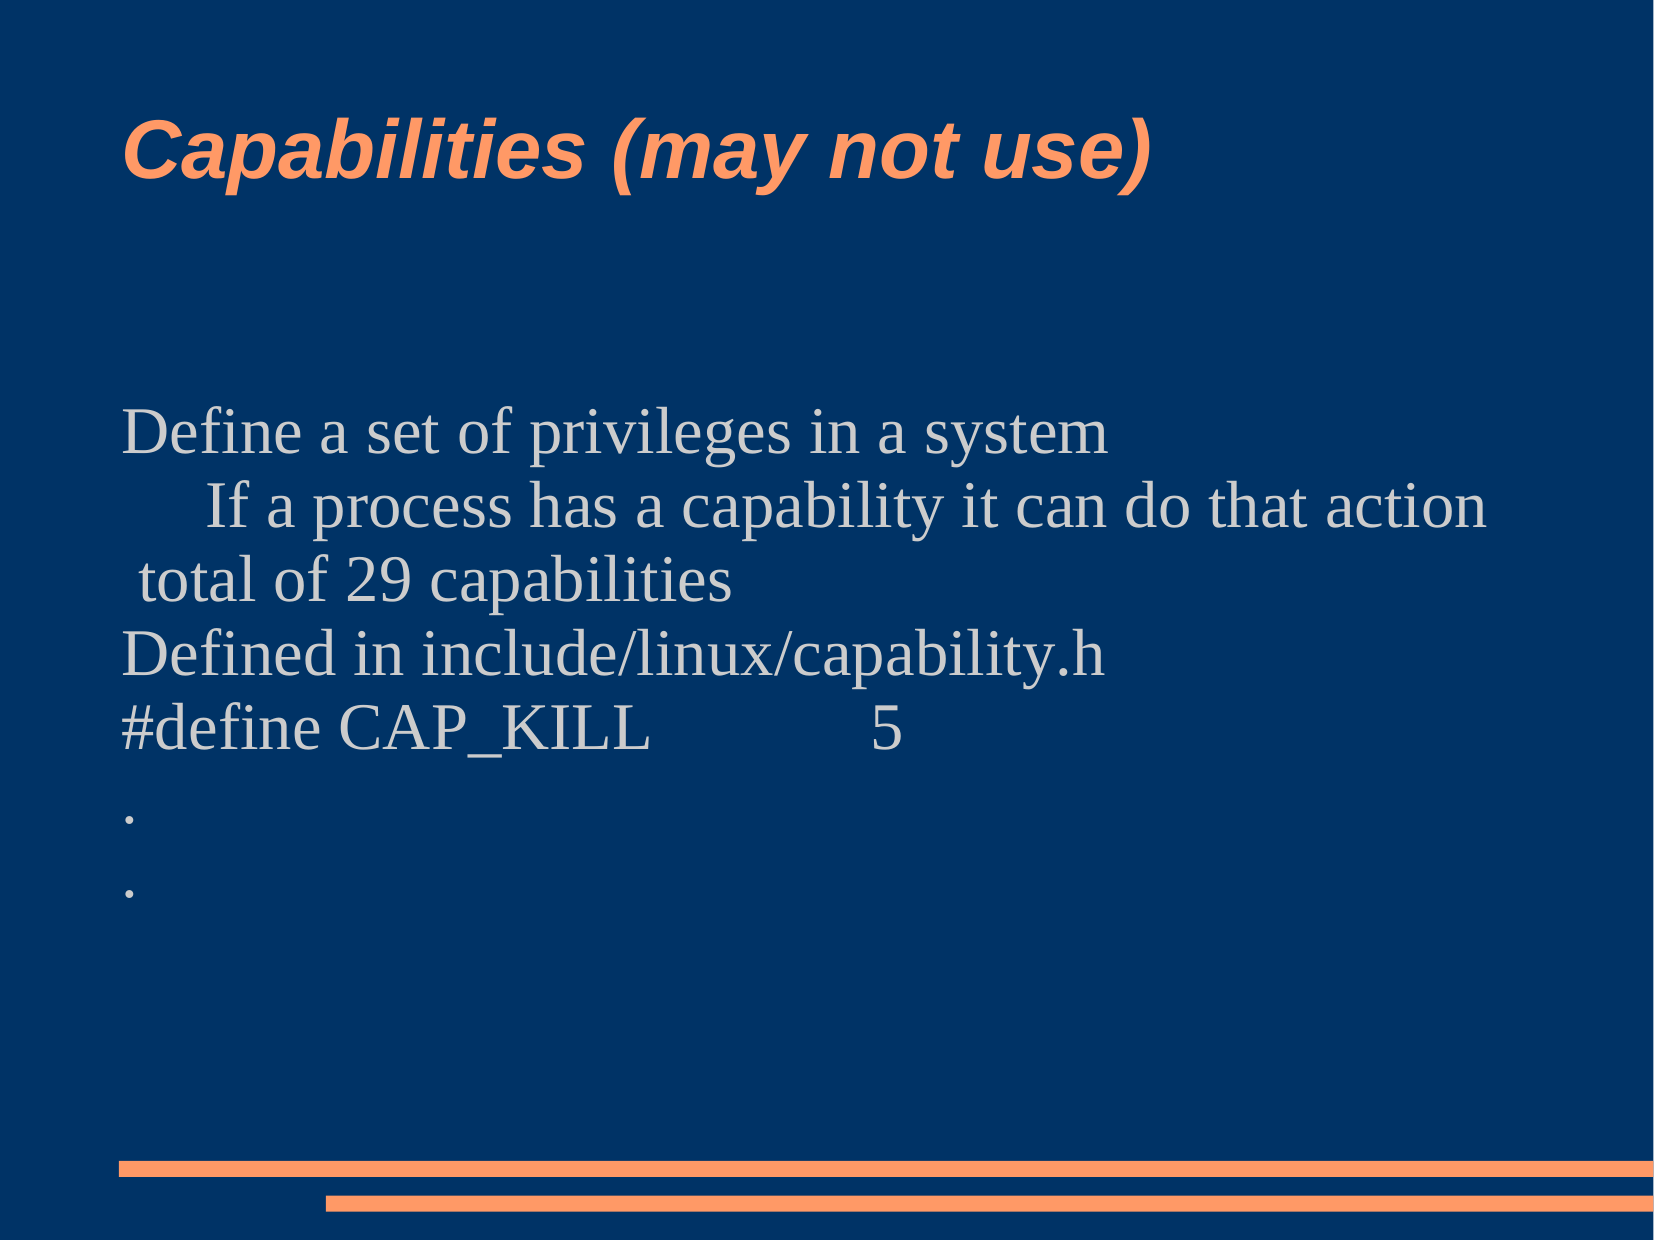

# Capabilities (may not use)
Define a set of privileges in a system
 If a process has a capability it can do that action
 total of 29 capabilities
Defined in include/linux/capability.h
#define CAP_KILL 5
.
.